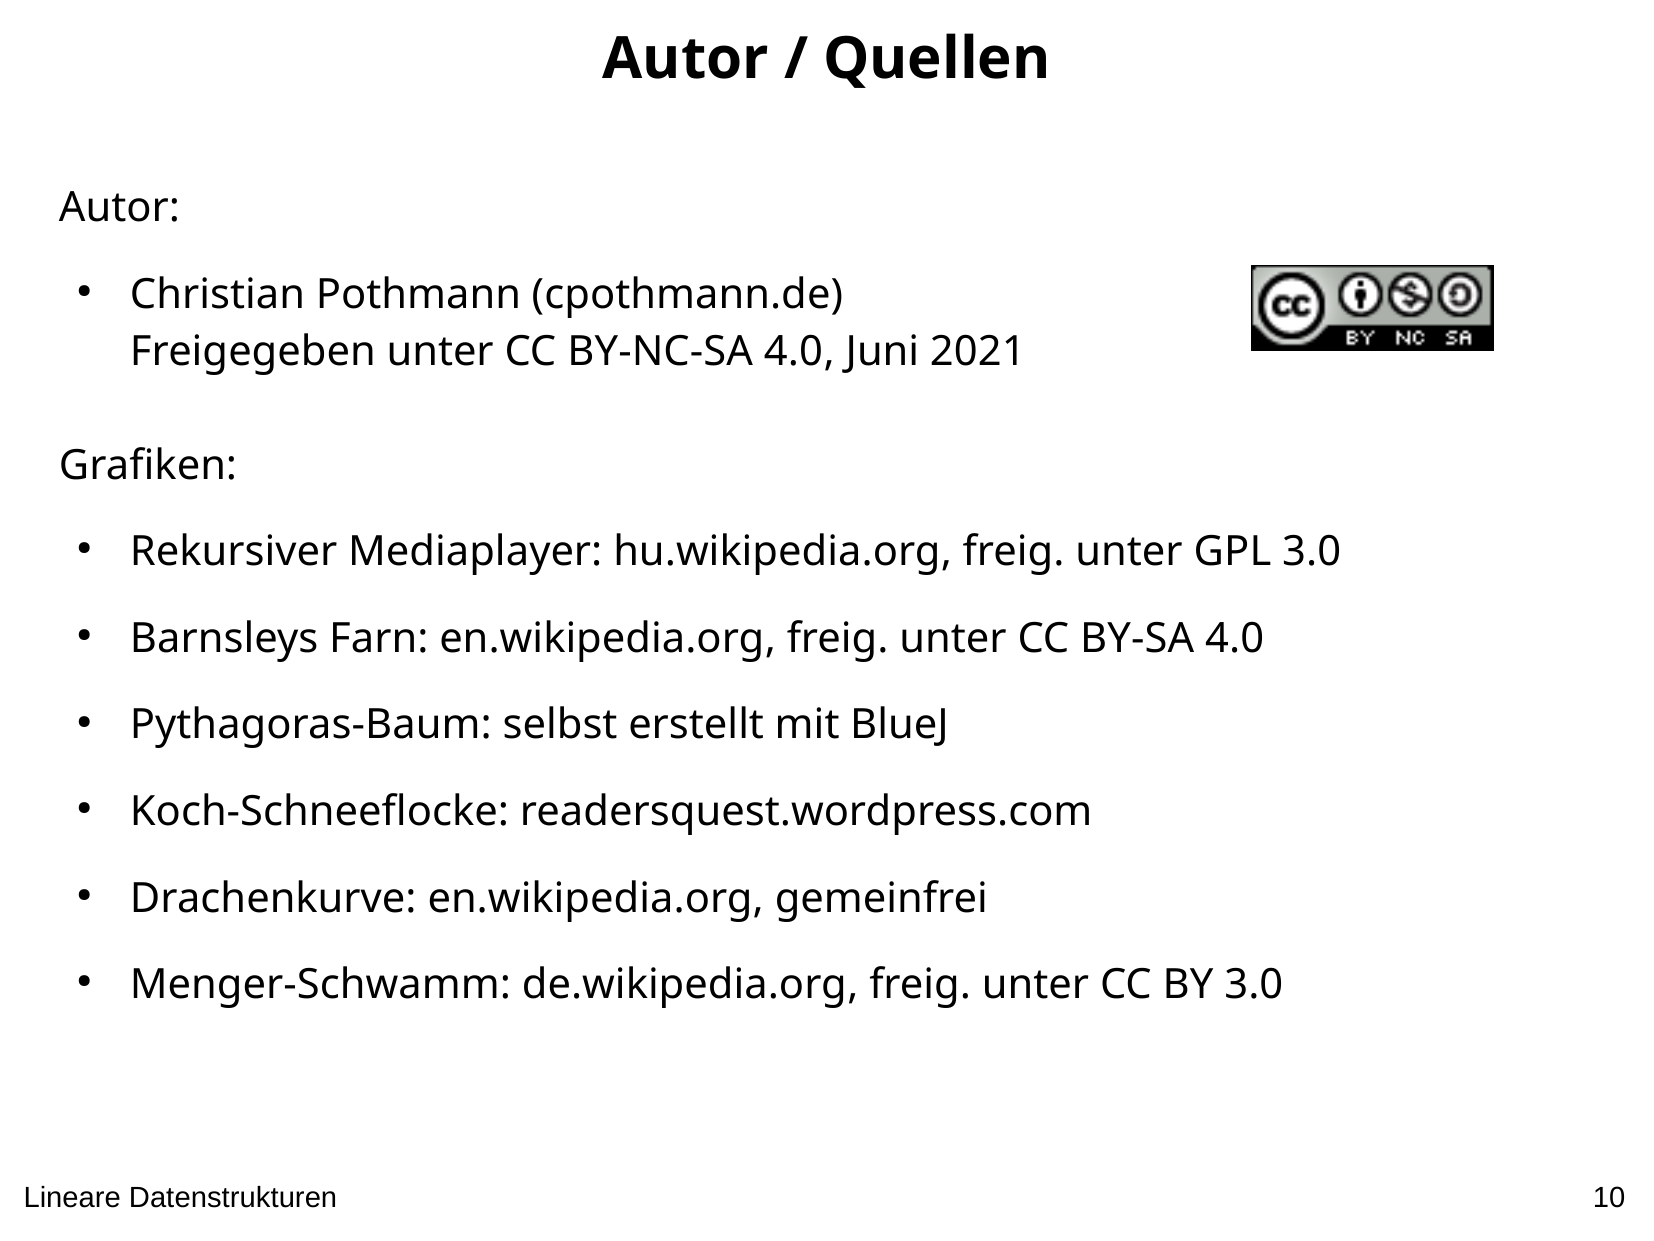

# Autor / Quellen
Autor:
Christian Pothmann (cpothmann.de)
Freigegeben unter CC BY-NC-SA 4.0, Juni 2021
Grafiken:
Rekursiver Mediaplayer: hu.wikipedia.org, freig. unter GPL 3.0
Barnsleys Farn: en.wikipedia.org, freig. unter CC BY-SA 4.0
Pythagoras-Baum: selbst erstellt mit BlueJ
Koch-Schneeflocke: readersquest.wordpress.com
Drachenkurve: en.wikipedia.org, gemeinfrei
Menger-Schwamm: de.wikipedia.org, freig. unter CC BY 3.0
Lineare Datenstrukturen
10